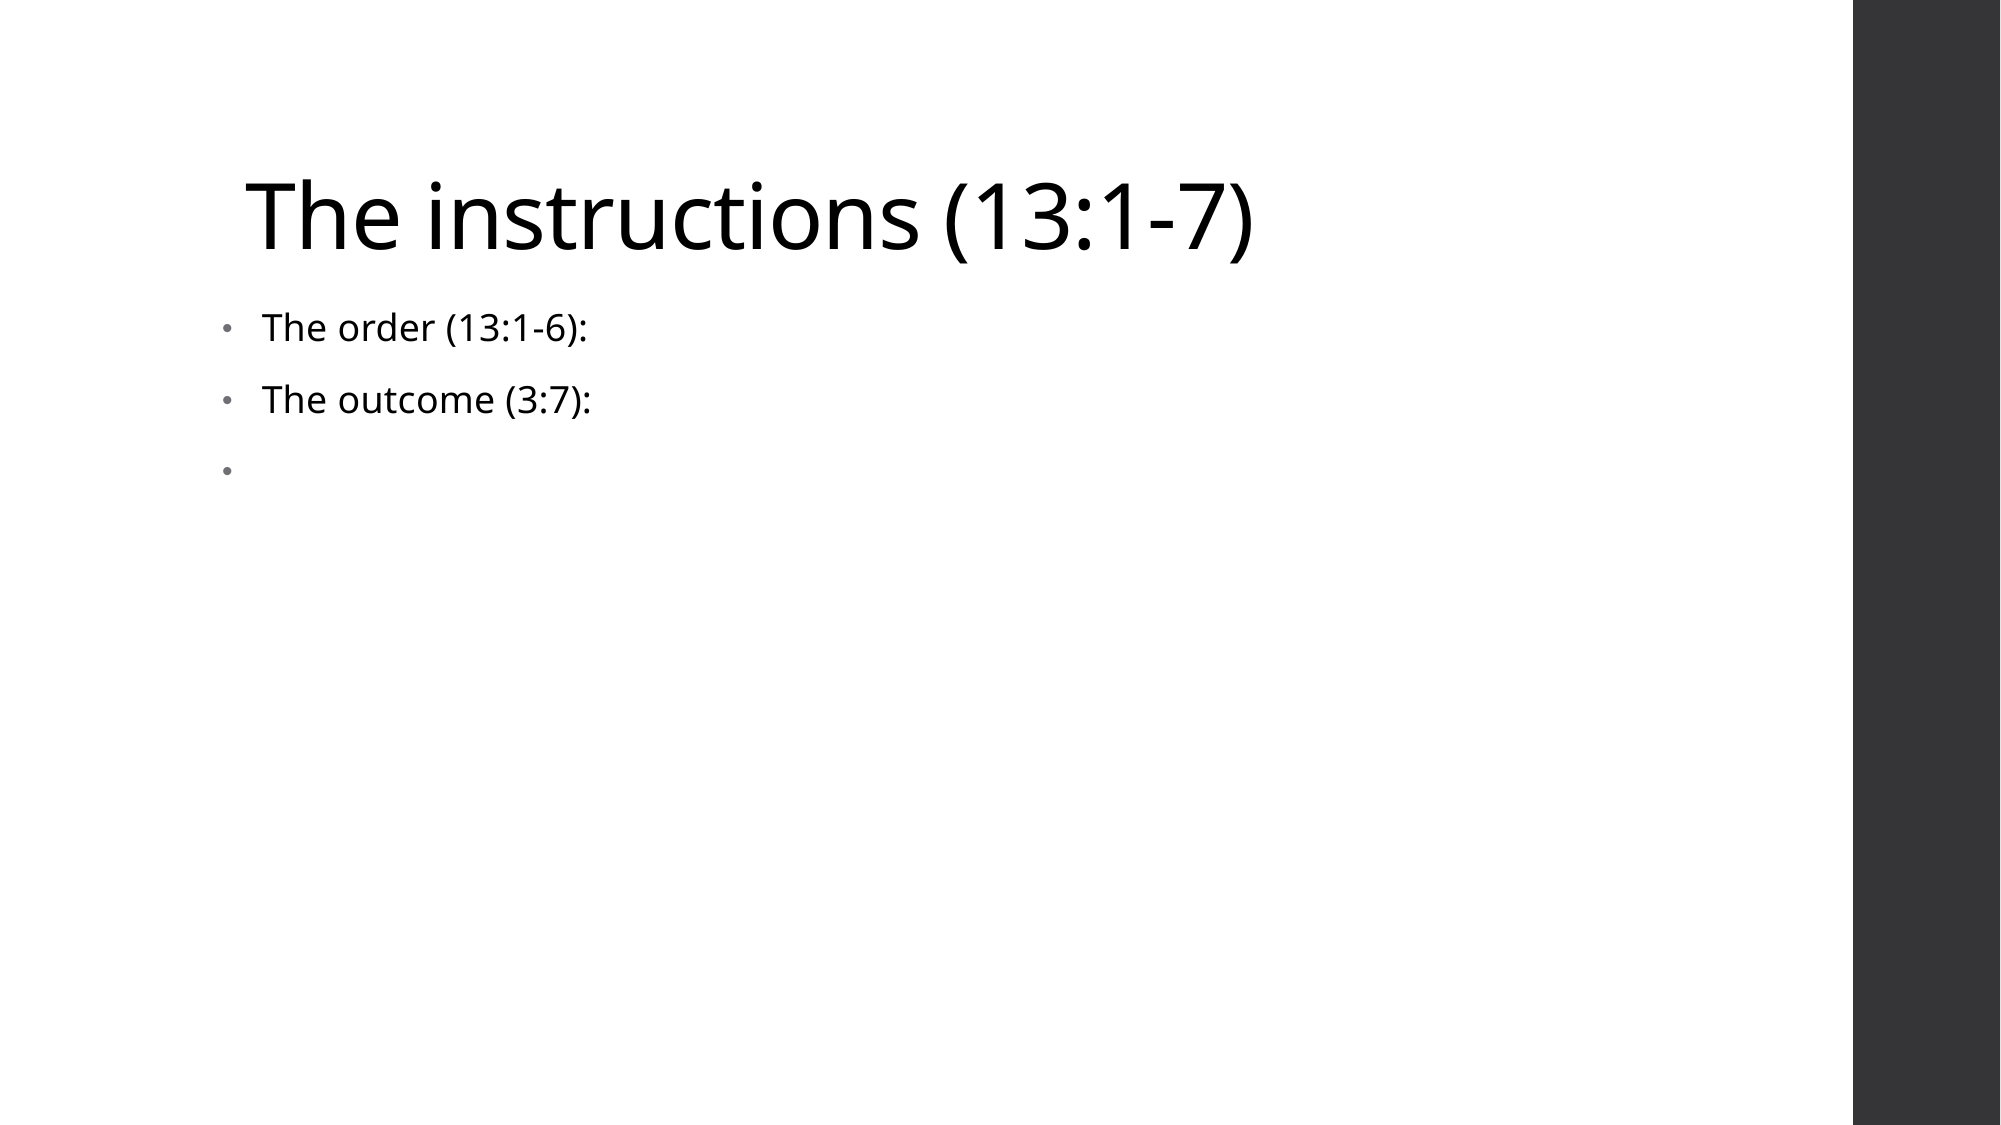

# The instructions (13:1-7)
 The order (13:1-6):
 The outcome (3:7):